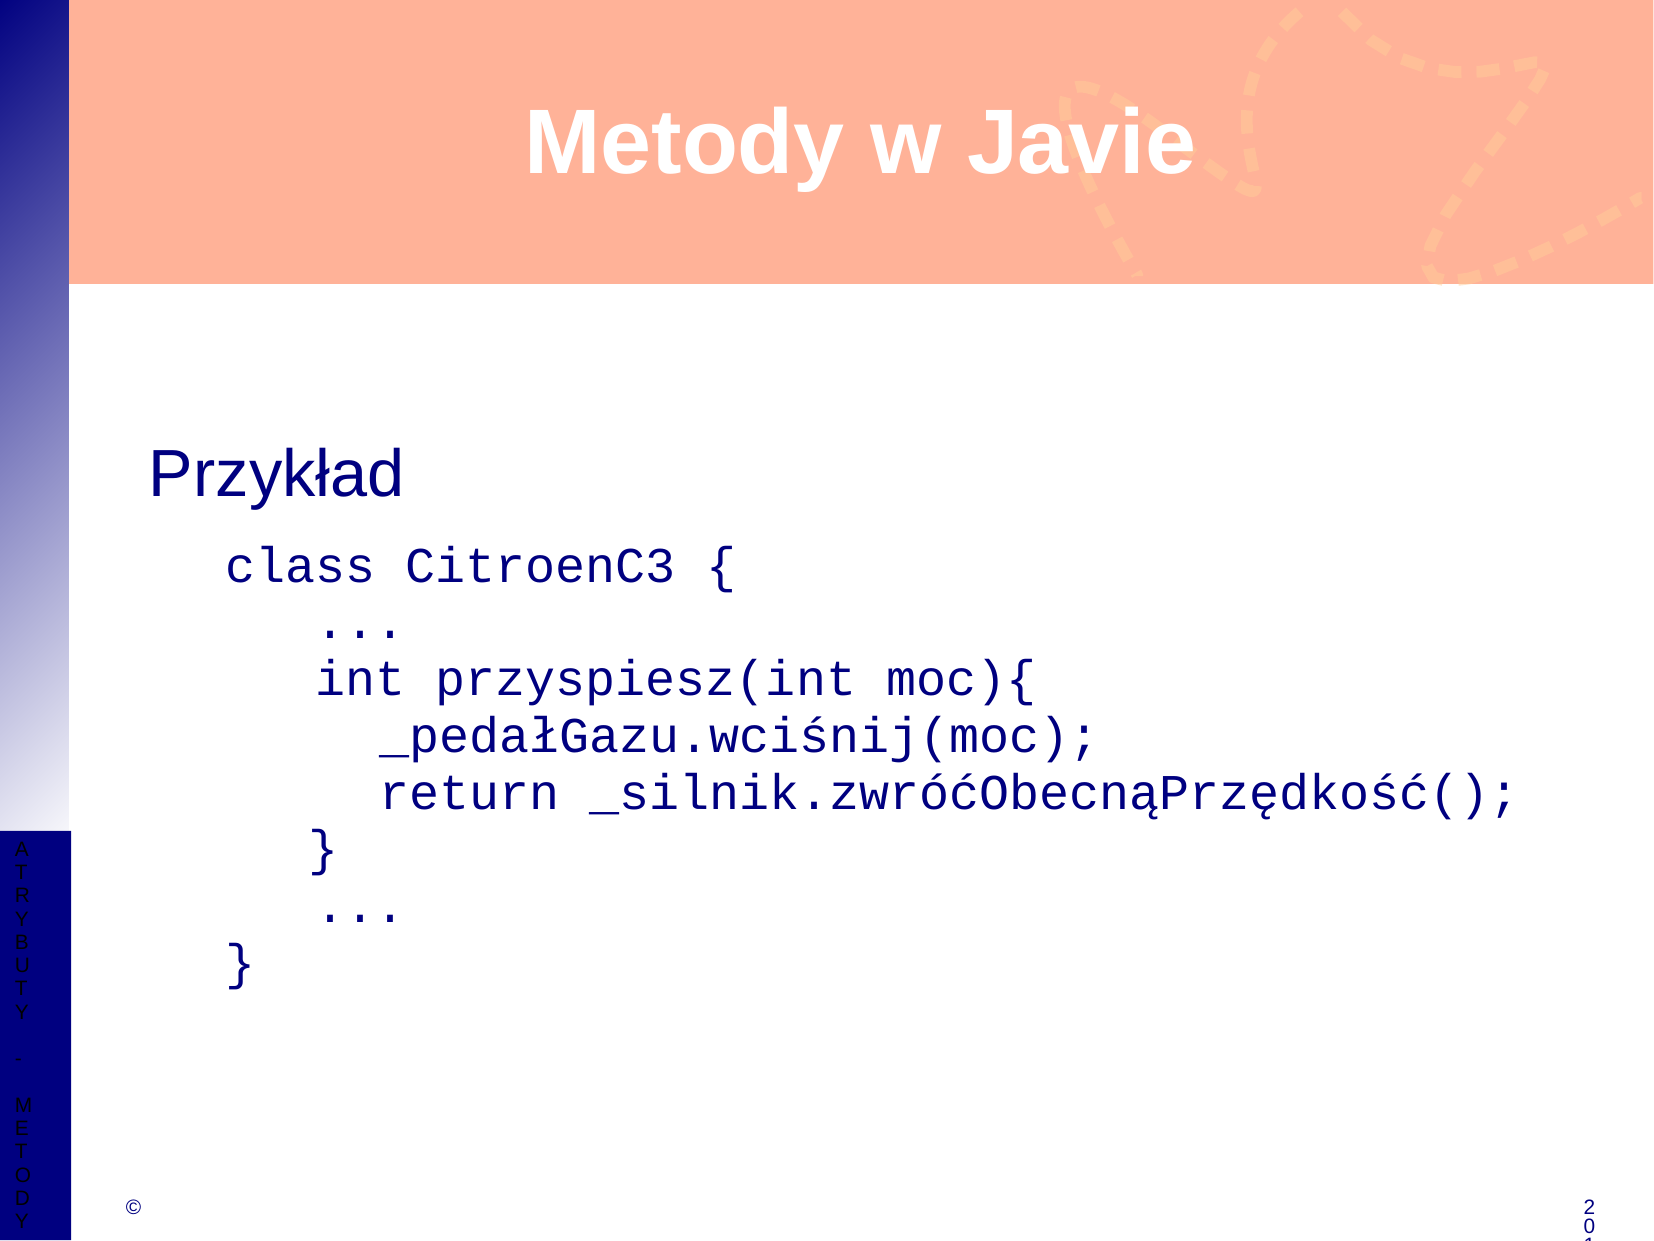

# Metody w Javie
Przykład
class CitroenC3 {
 ...
 int przyspiesz(int moc){
_pedałGazu.wciśnij(moc);
return _silnik.zwróćObecnąPrzędkość();
}
 ...
}
A
T
R
Y
B
U
T
Y
-
M
E
T
O
D
Y